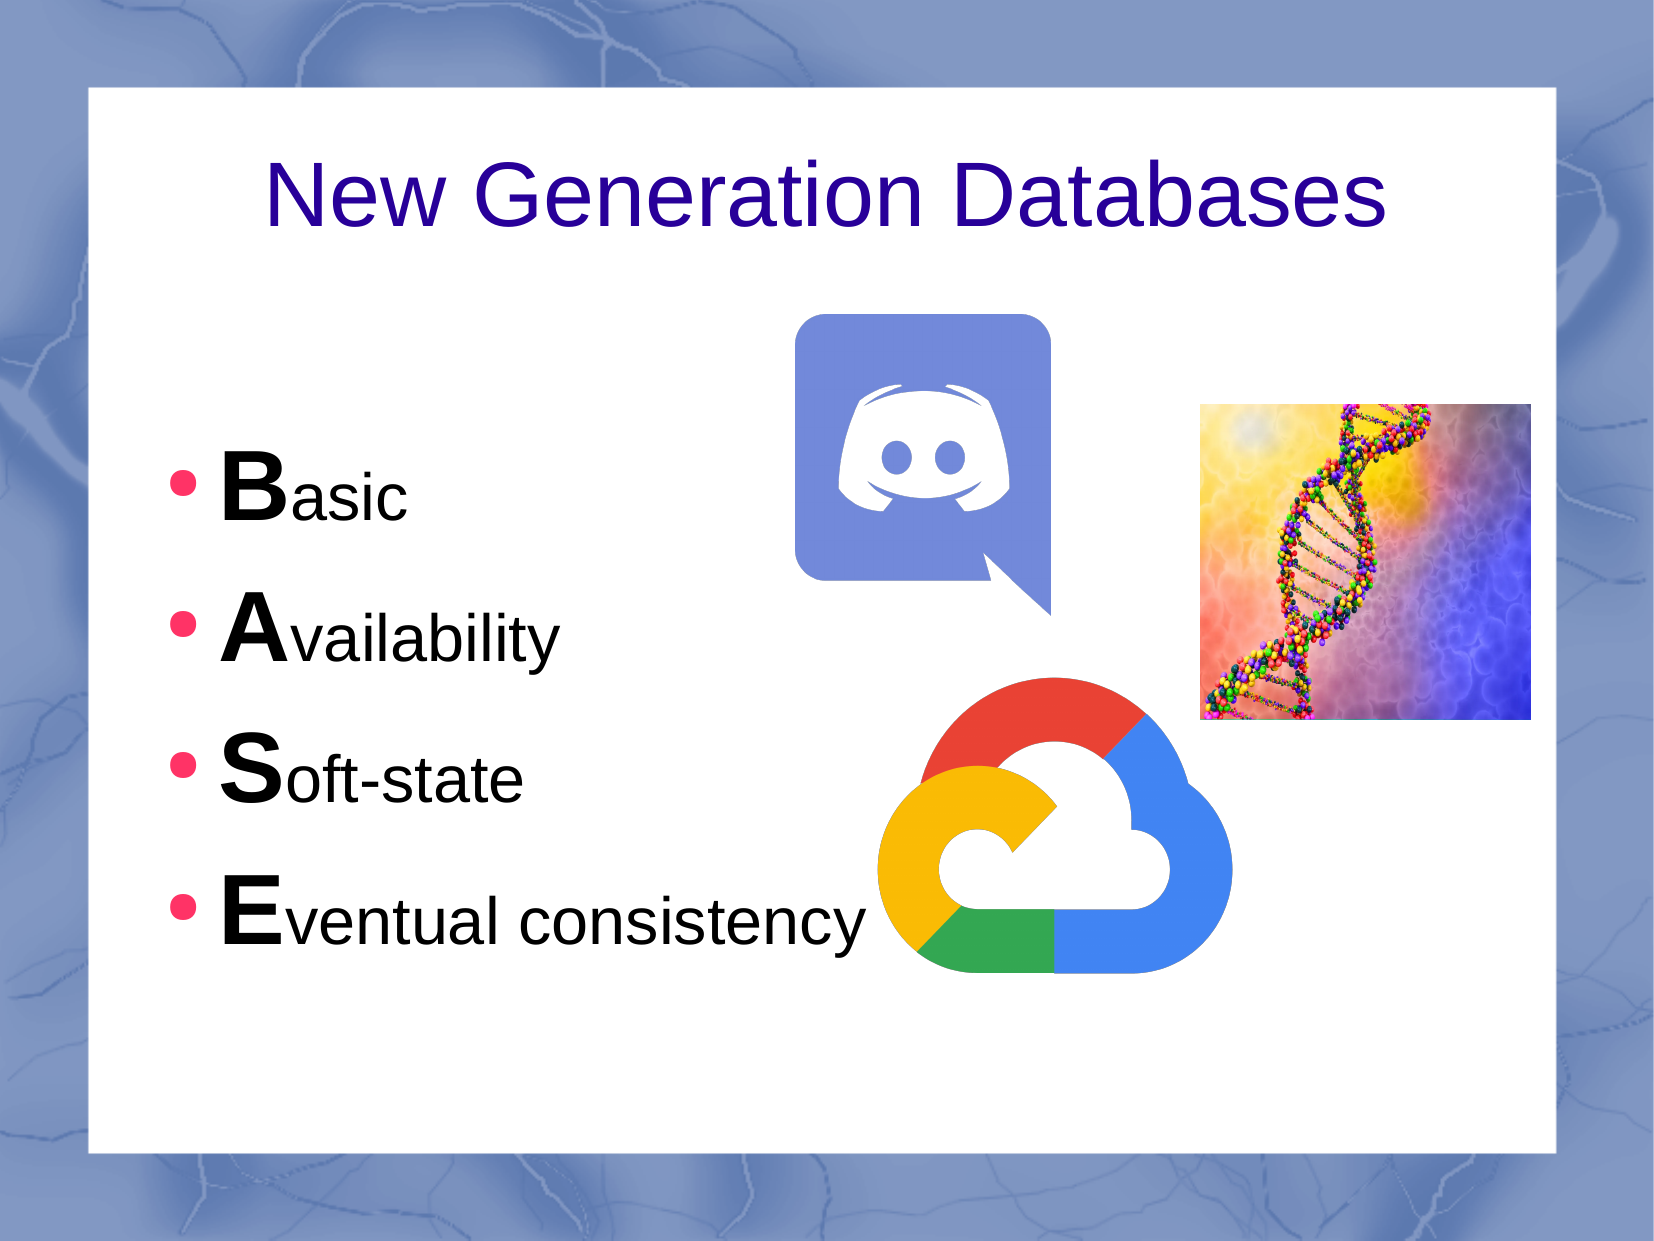

# New Generation Databases
Basic
Availability
Soft-state
Eventual consistency